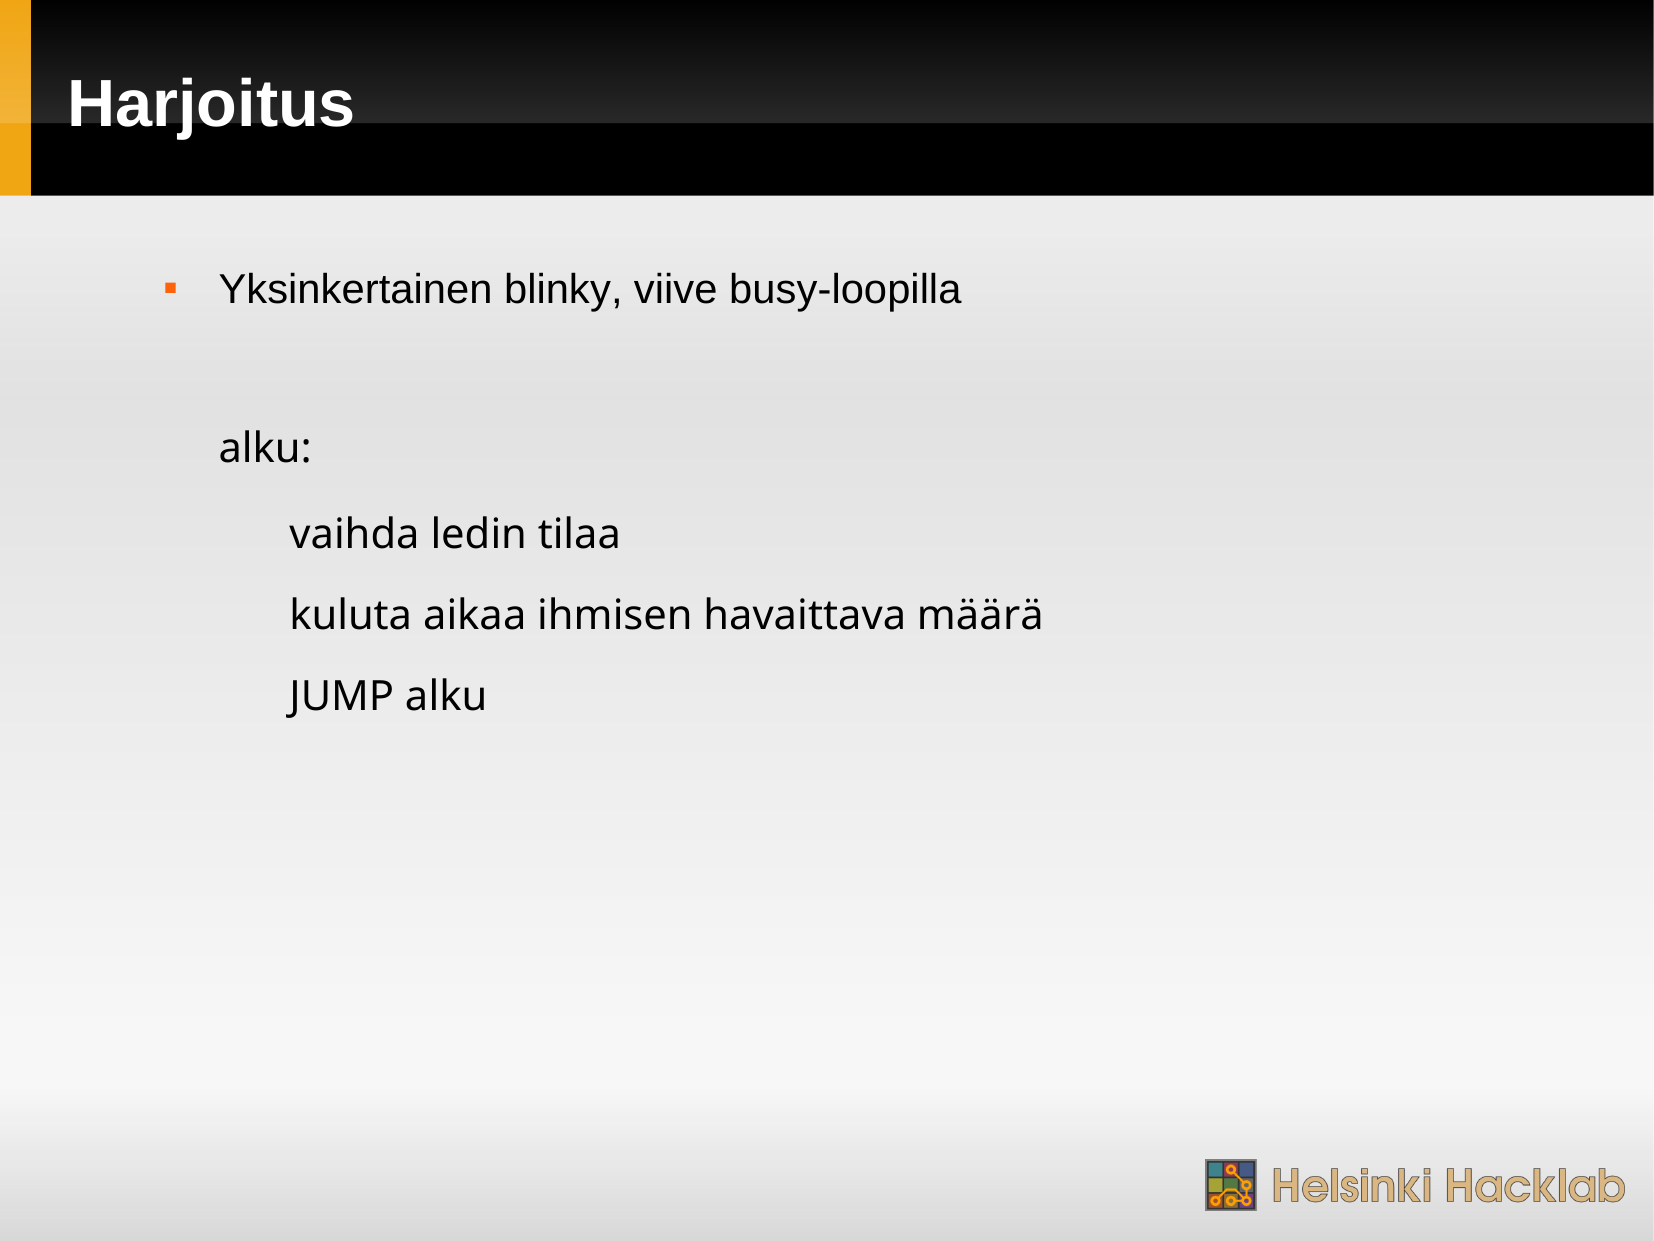

# Harjoitus
Yksinkertainen blinky, viive busy-loopilla
alku:
vaihda ledin tilaa
kuluta aikaa ihmisen havaittava määrä
JUMP alku